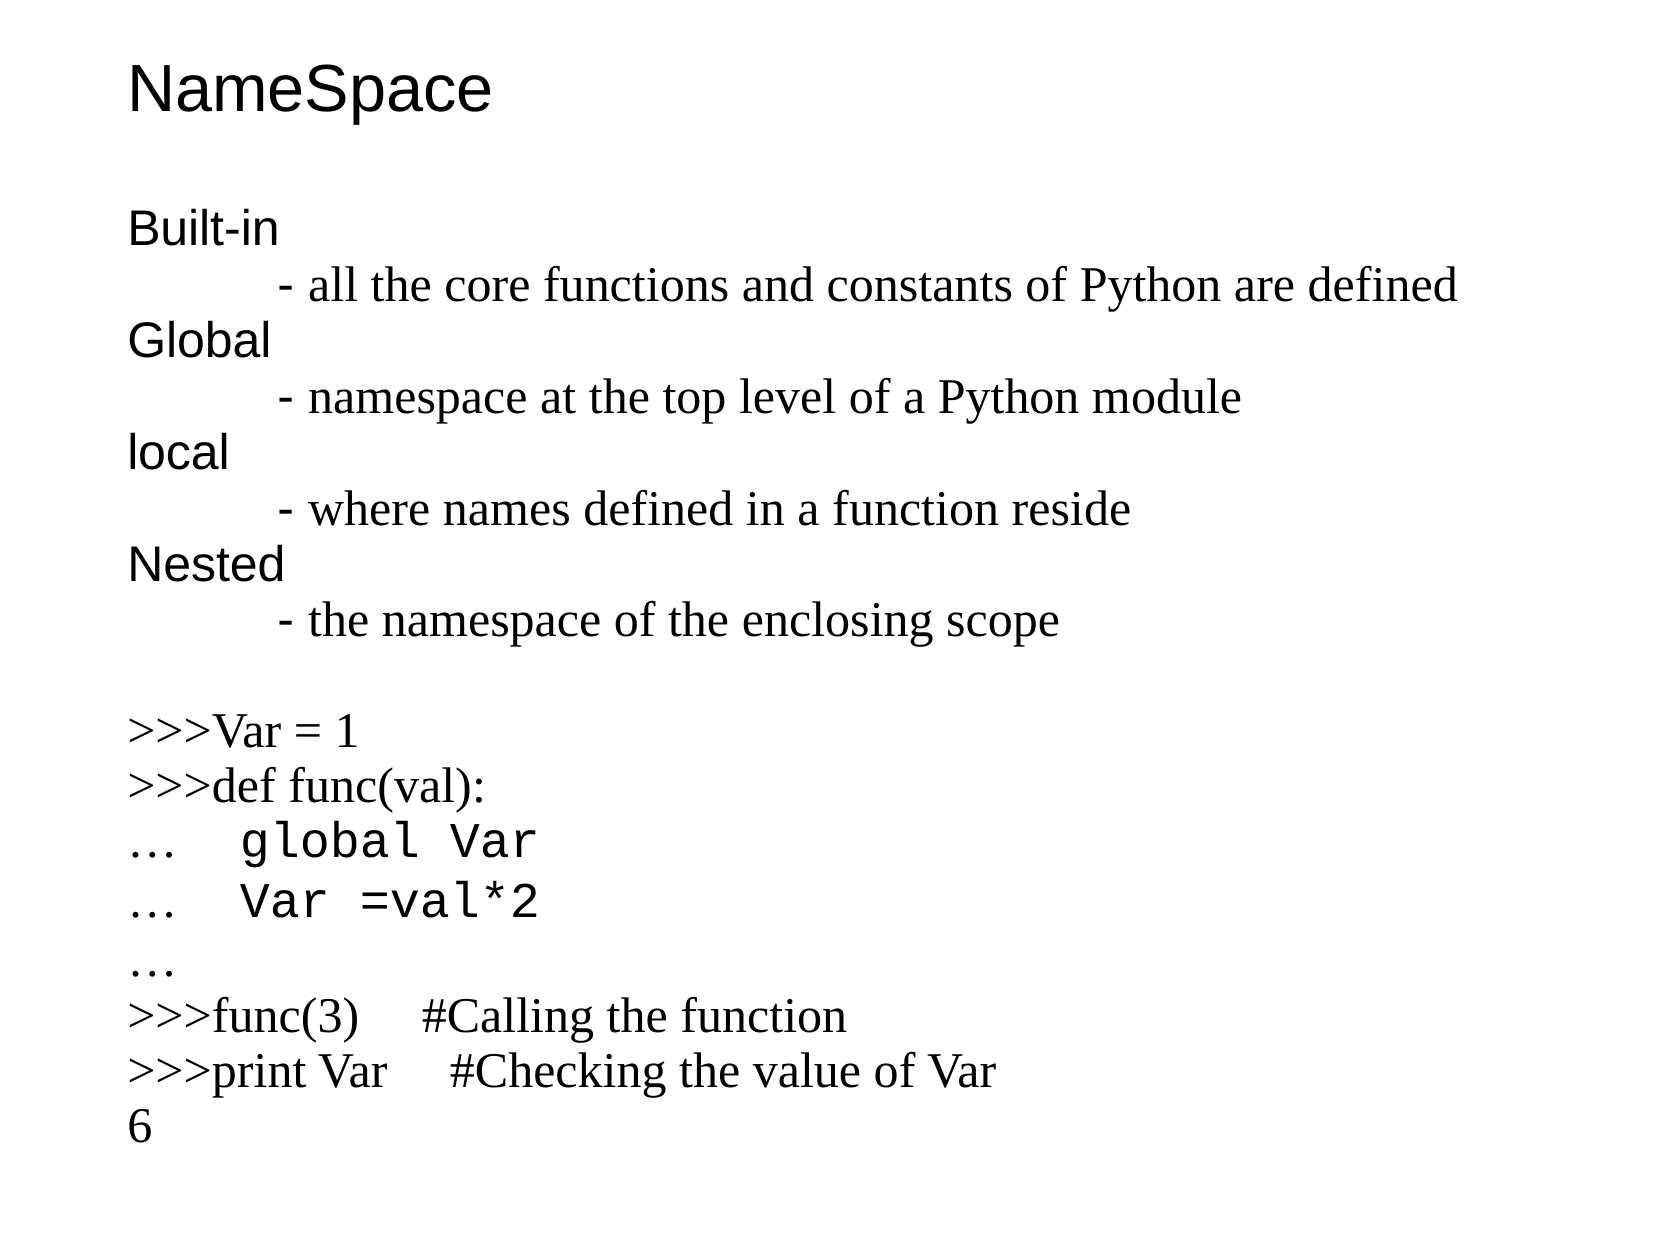

NameSpace
Built-in
		- all the core functions and constants of Python are defined
Global
		- namespace at the top level of a Python module
local
		- where names defined in a function reside
Nested
		- the namespace of the enclosing scope
>>>Var = 1
>>>def func(val):
…     global Var
…     Var =val*2
…
>>>func(3)     #Calling the function
>>>print Var     #Checking the value of Var
6